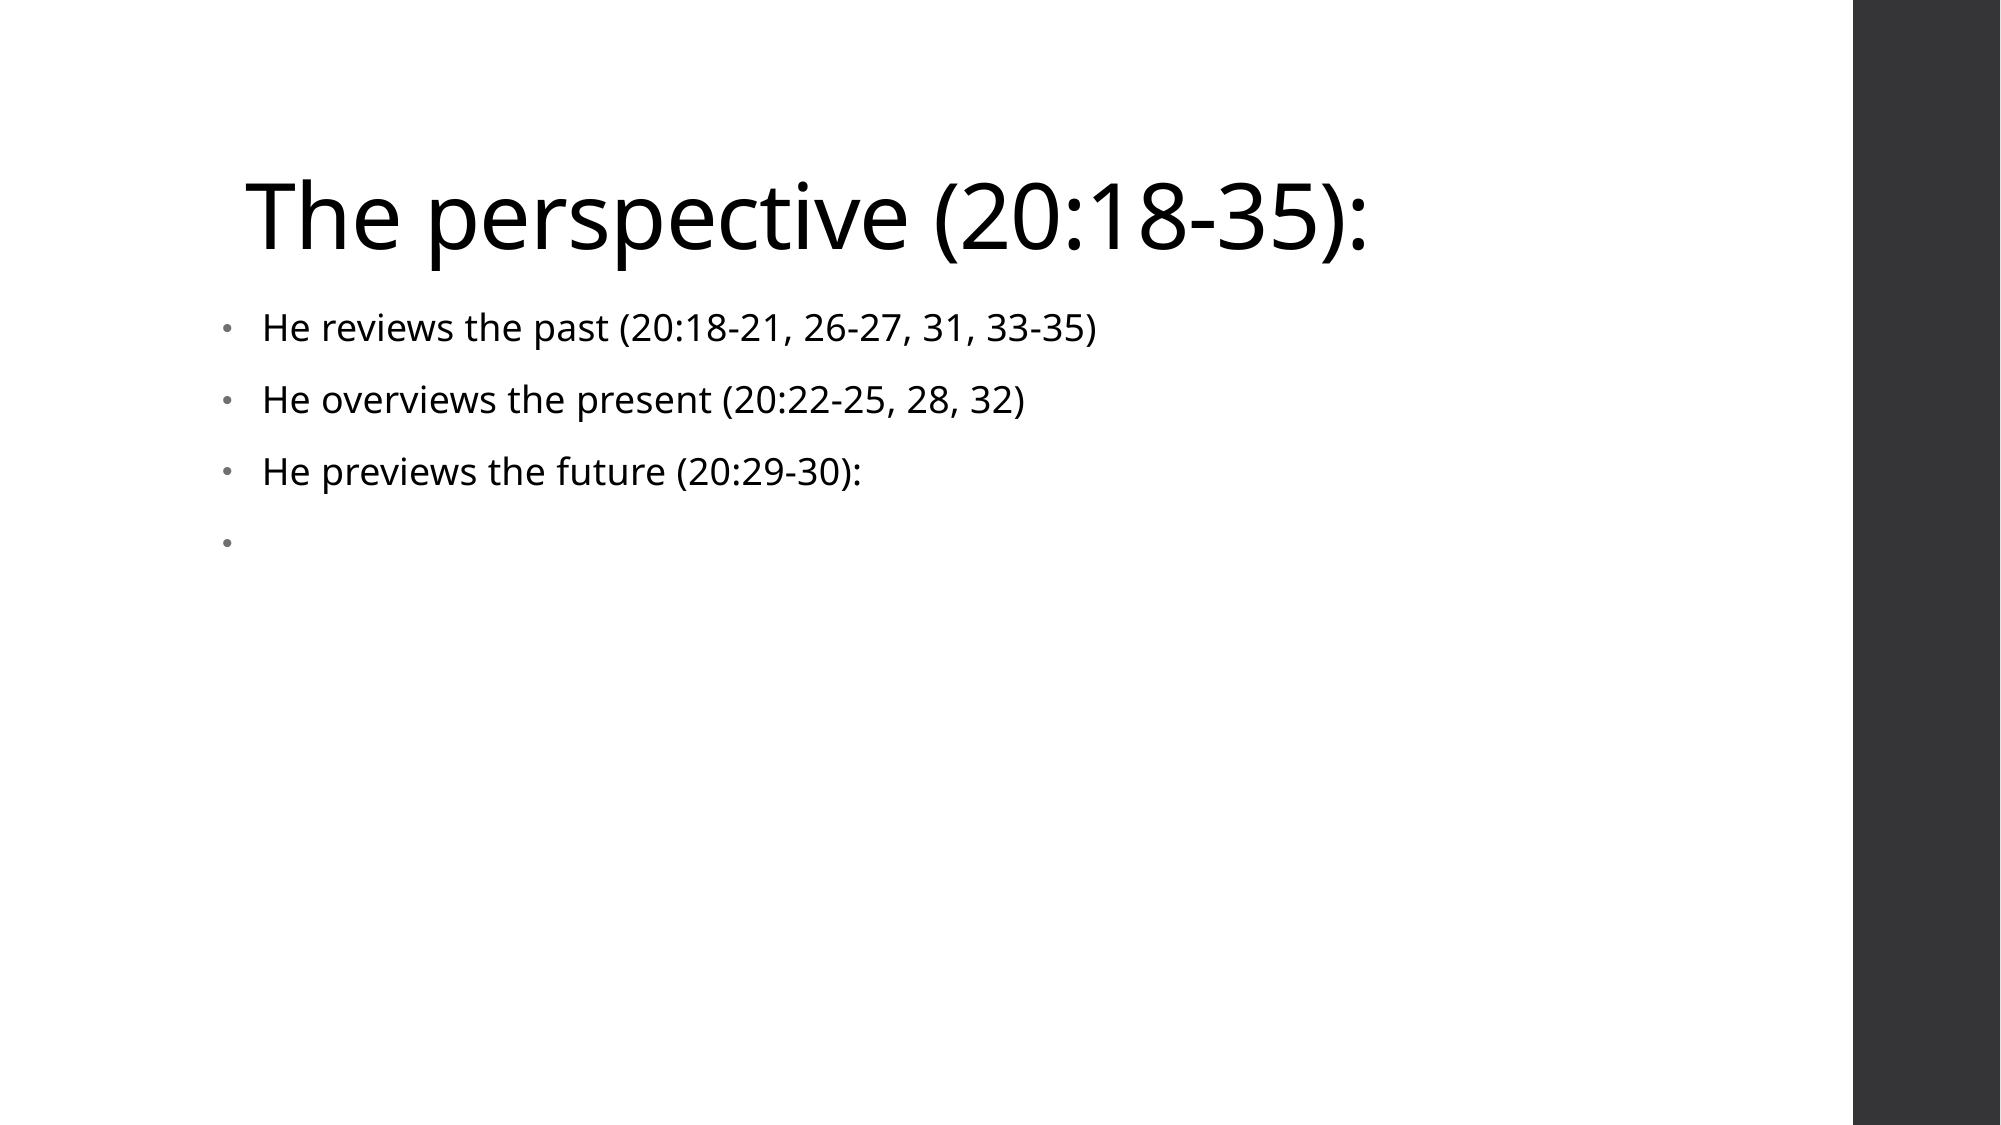

# The perspective (20:18-35):
 He reviews the past (20:18-21, 26-27, 31, 33-35)
 He overviews the present (20:22-25, 28, 32)
 He previews the future (20:29-30):